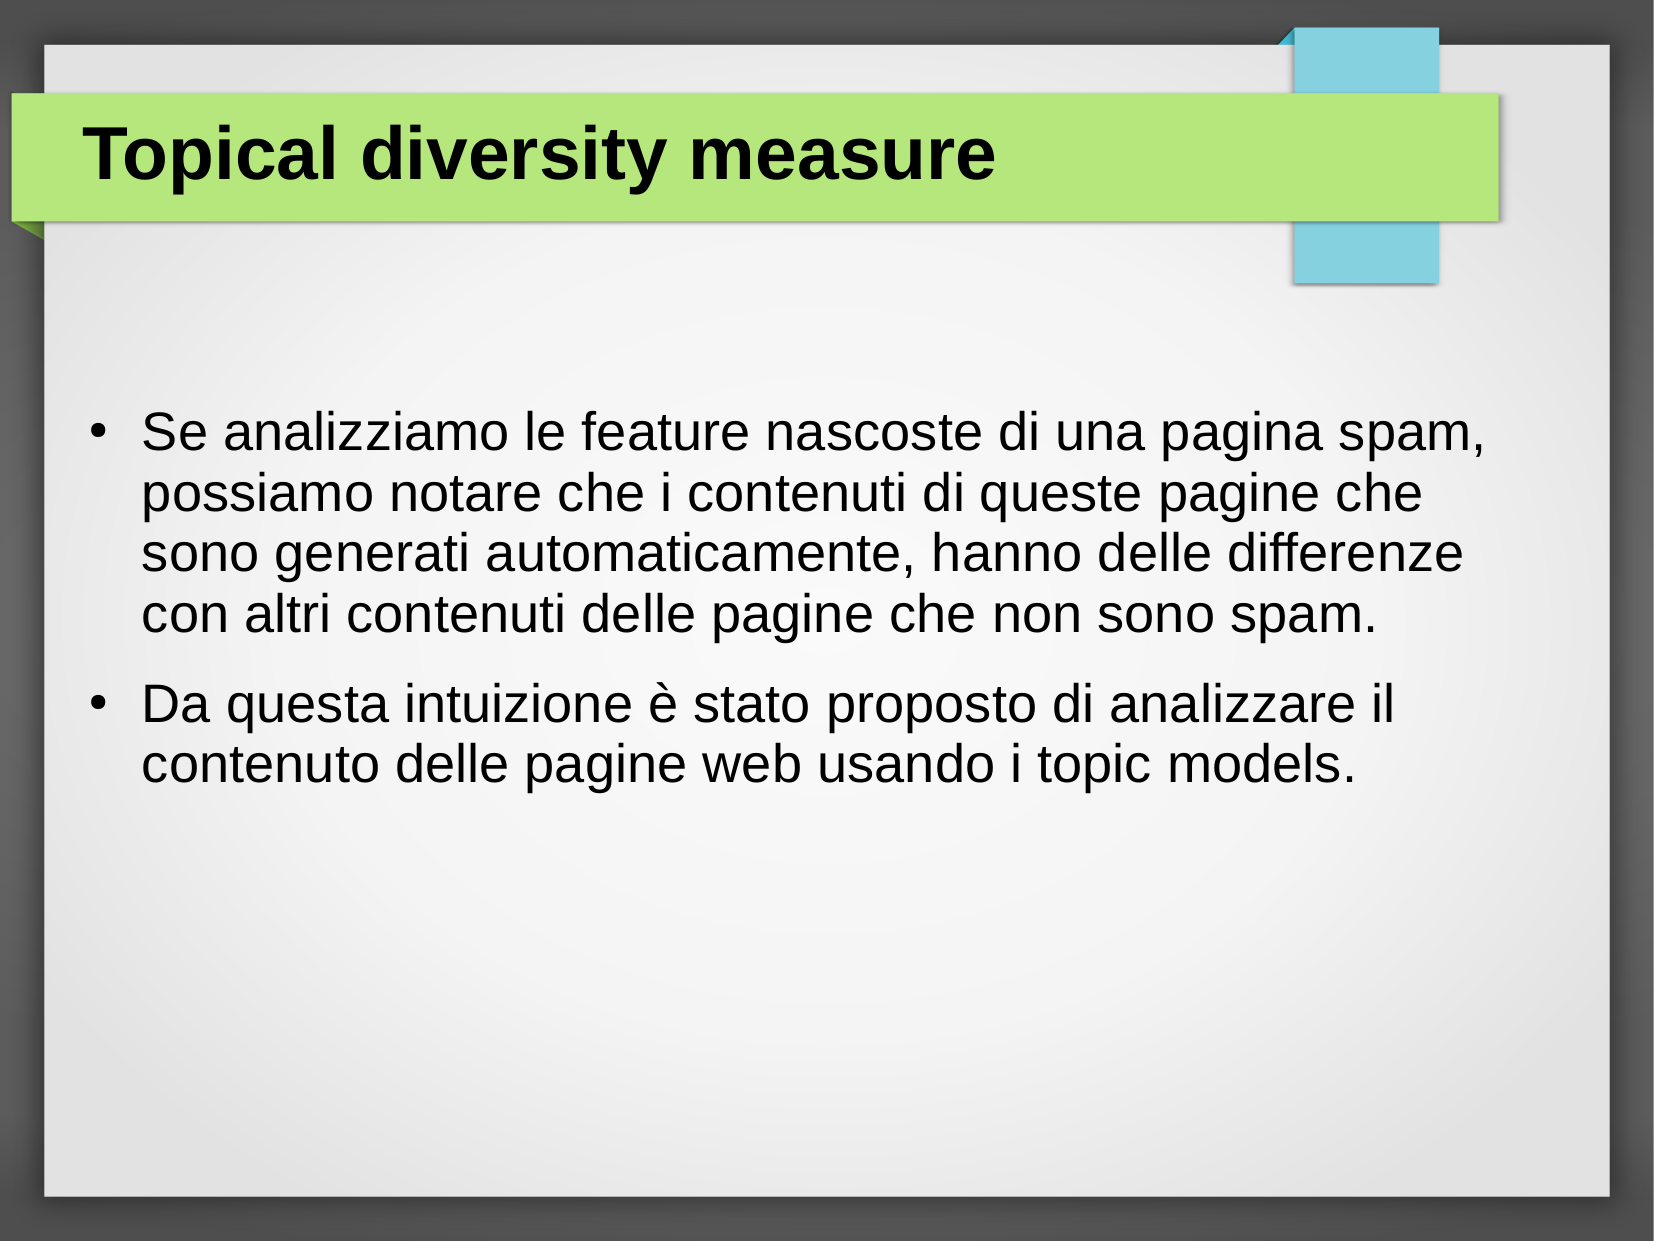

# Topical diversity measure
Se analizziamo le feature nascoste di una pagina spam, possiamo notare che i contenuti di queste pagine che sono generati automaticamente, hanno delle differenze con altri contenuti delle pagine che non sono spam.
Da questa intuizione è stato proposto di analizzare il contenuto delle pagine web usando i topic models.